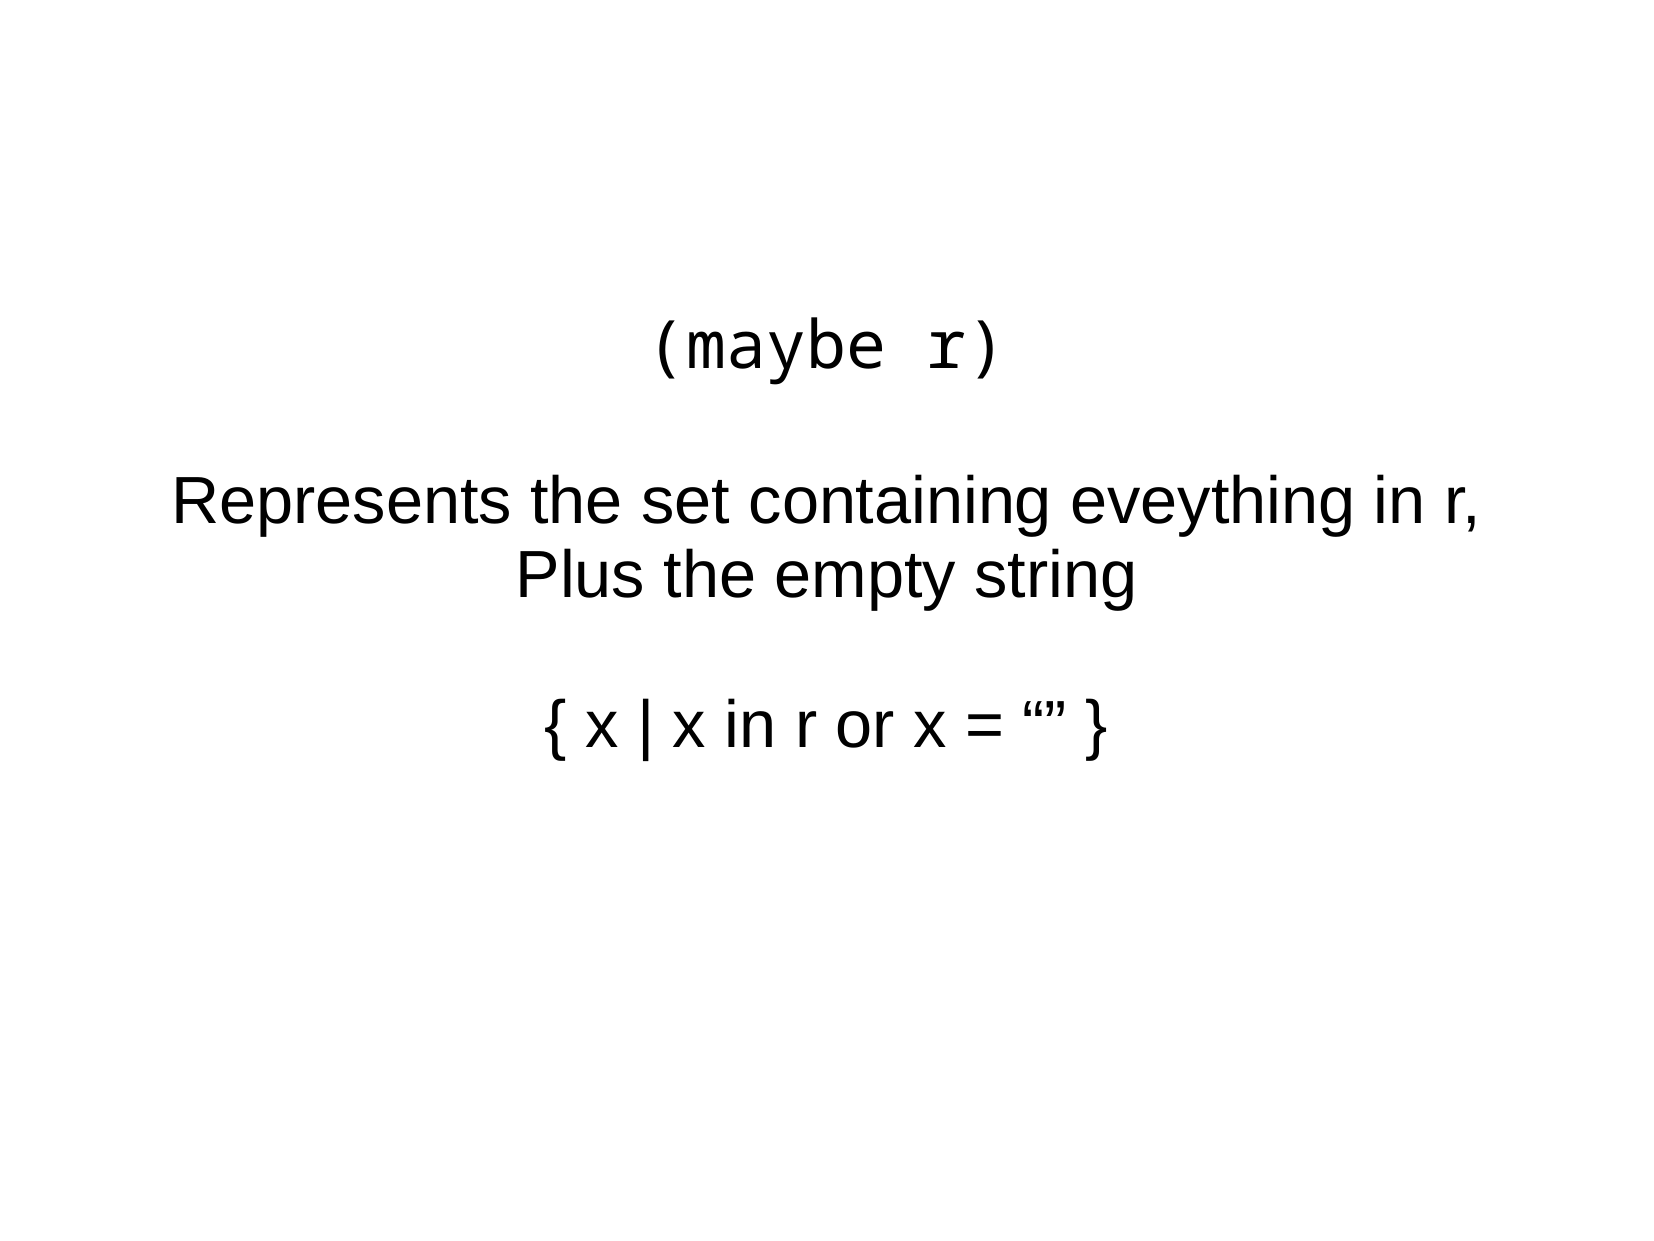

# (maybe r)
Represents the set containing eveything in r,
Plus the empty string
{ x | x in r or x = “” }